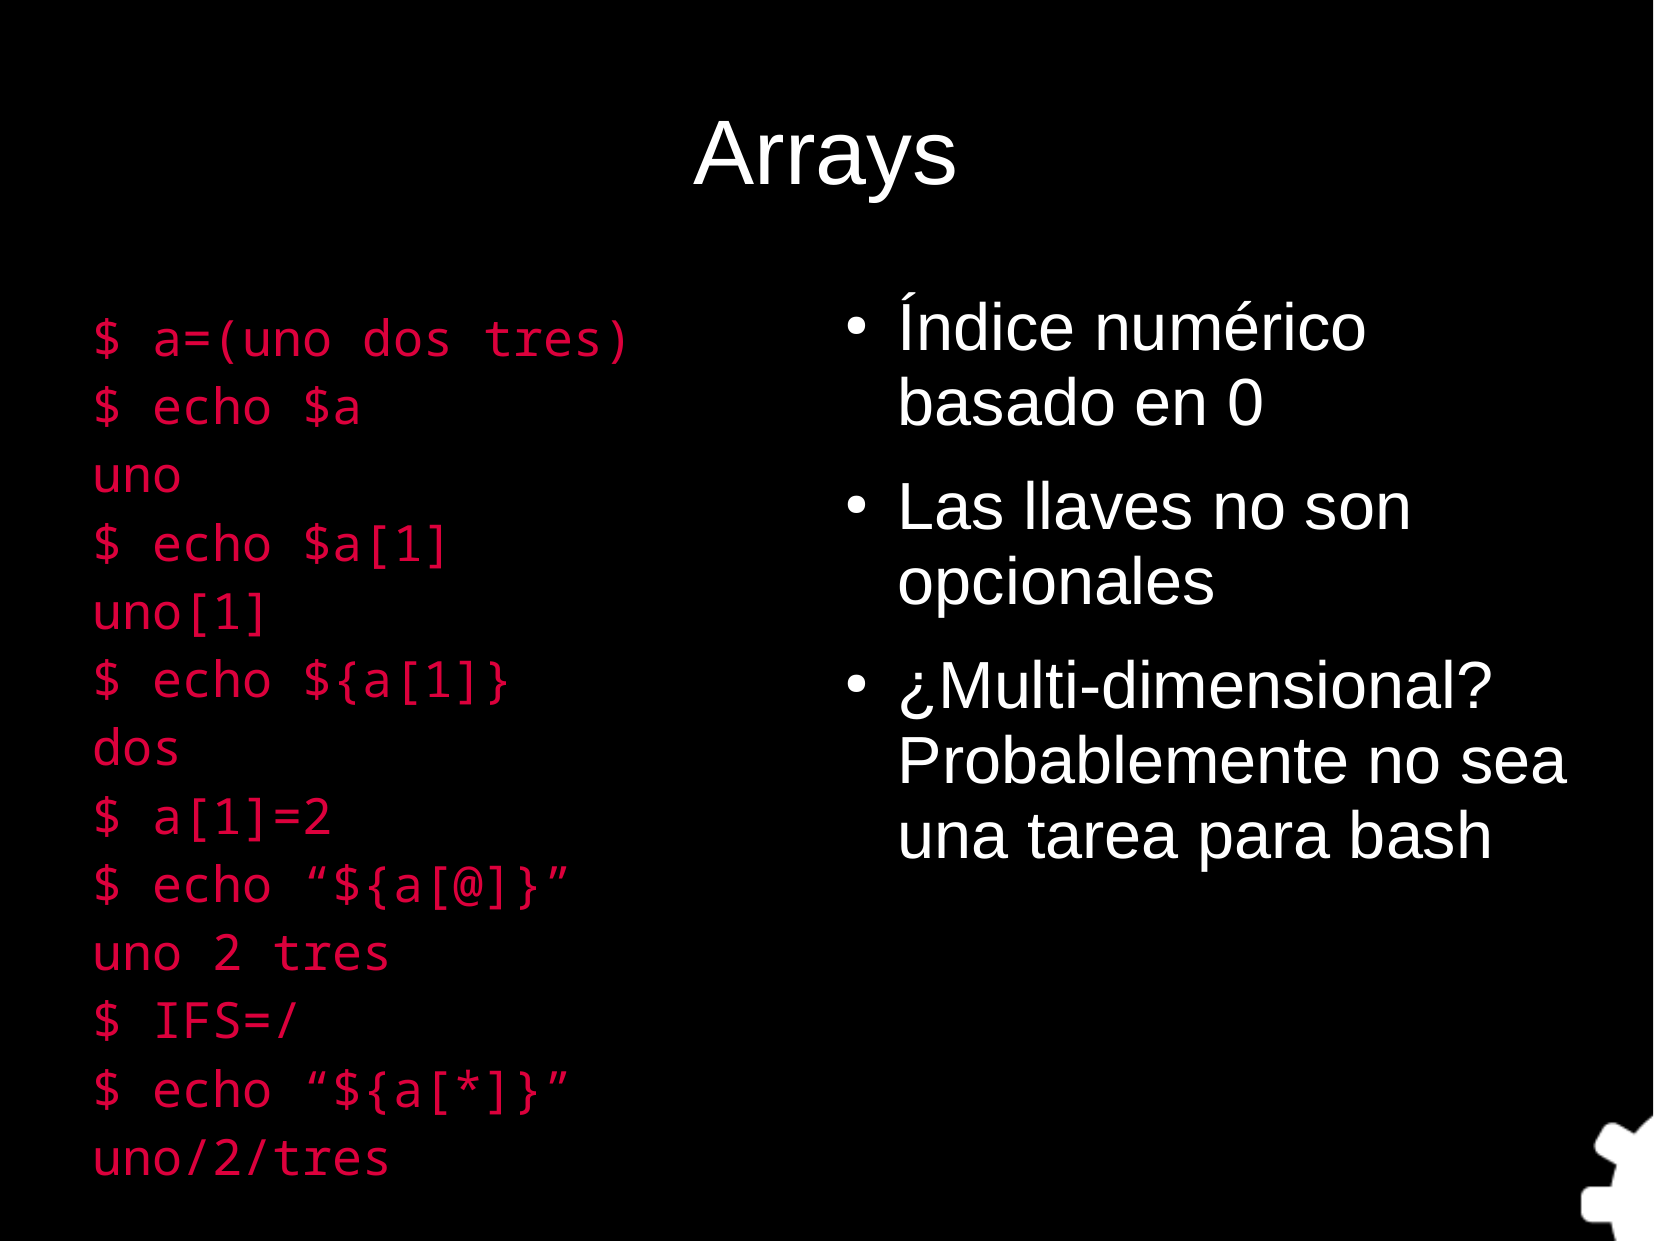

# Arrays
Índice numérico basado en 0
Las llaves no son opcionales
¿Multi-dimensional? Probablemente no sea una tarea para bash
$ a=(uno dos tres)
$ echo $a
uno
$ echo $a[1]
uno[1]
$ echo ${a[1]}
dos
$ a[1]=2
$ echo “${a[@]}”
uno 2 tres
$ IFS=/
$ echo “${a[*]}”
uno/2/tres